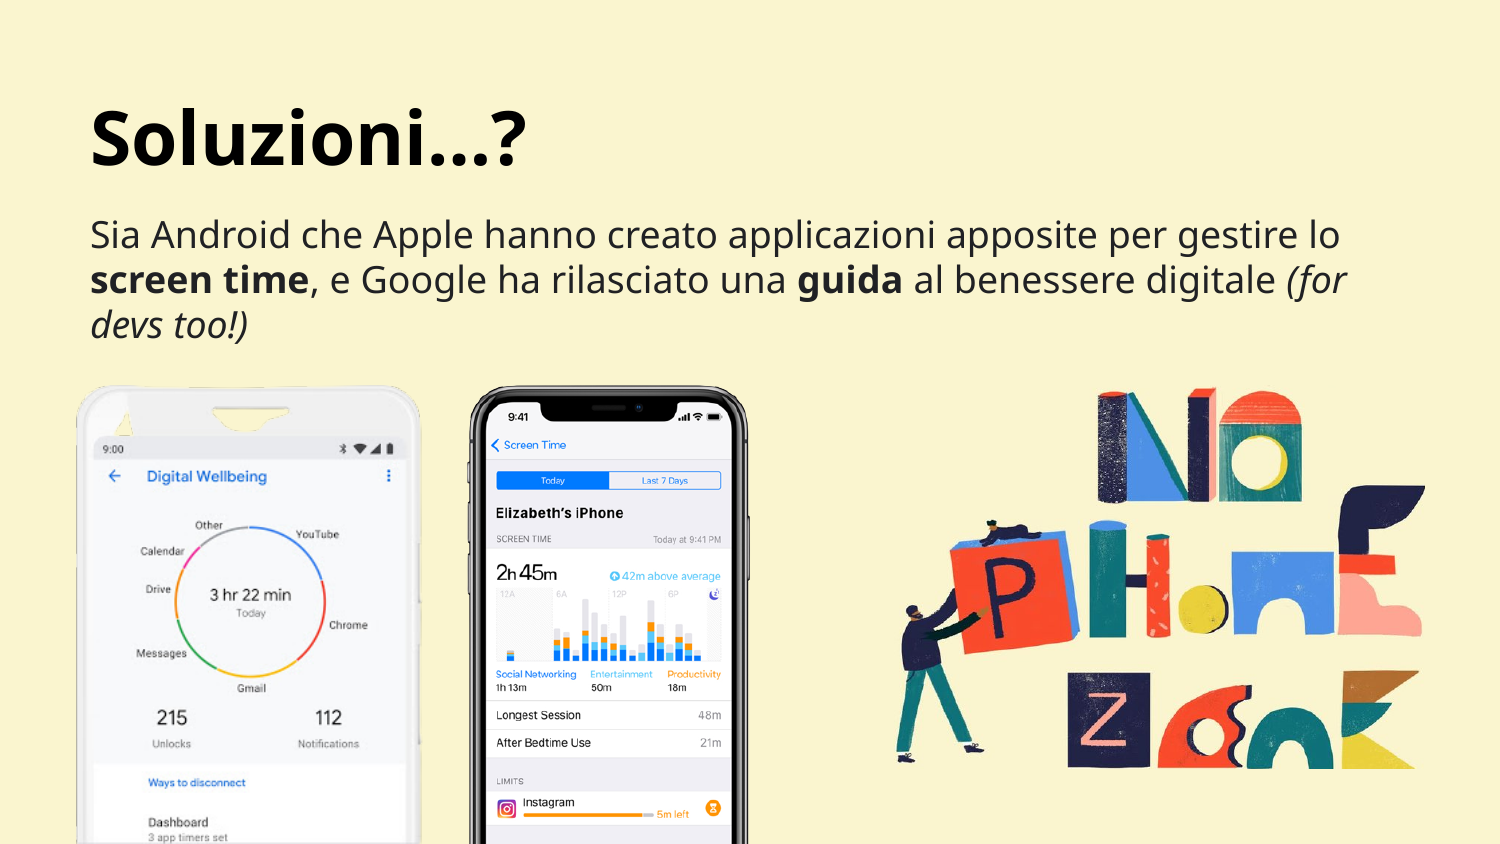

# Soluzioni…?
Sia Android che Apple hanno creato applicazioni apposite per gestire lo screen time, e Google ha rilasciato una guida al benessere digitale (for devs too!)